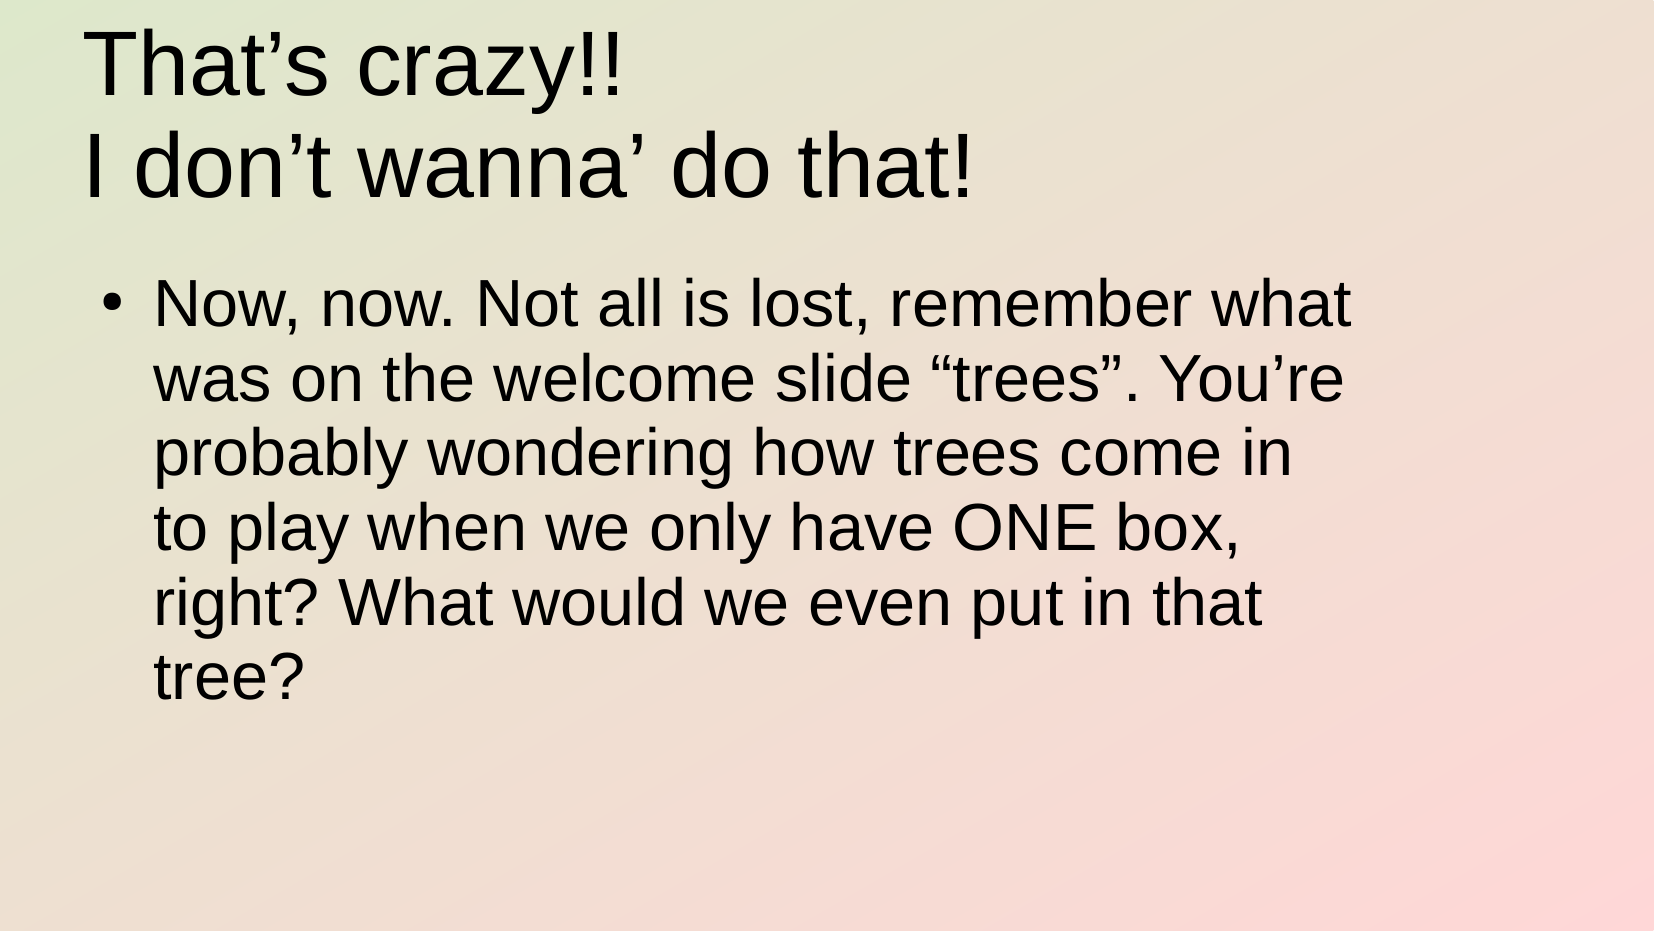

# That’s crazy!! I don’t wanna’ do that!
Now, now. Not all is lost, remember what was on the welcome slide “trees”. You’re probably wondering how trees come in to play when we only have ONE box, right? What would we even put in that tree?